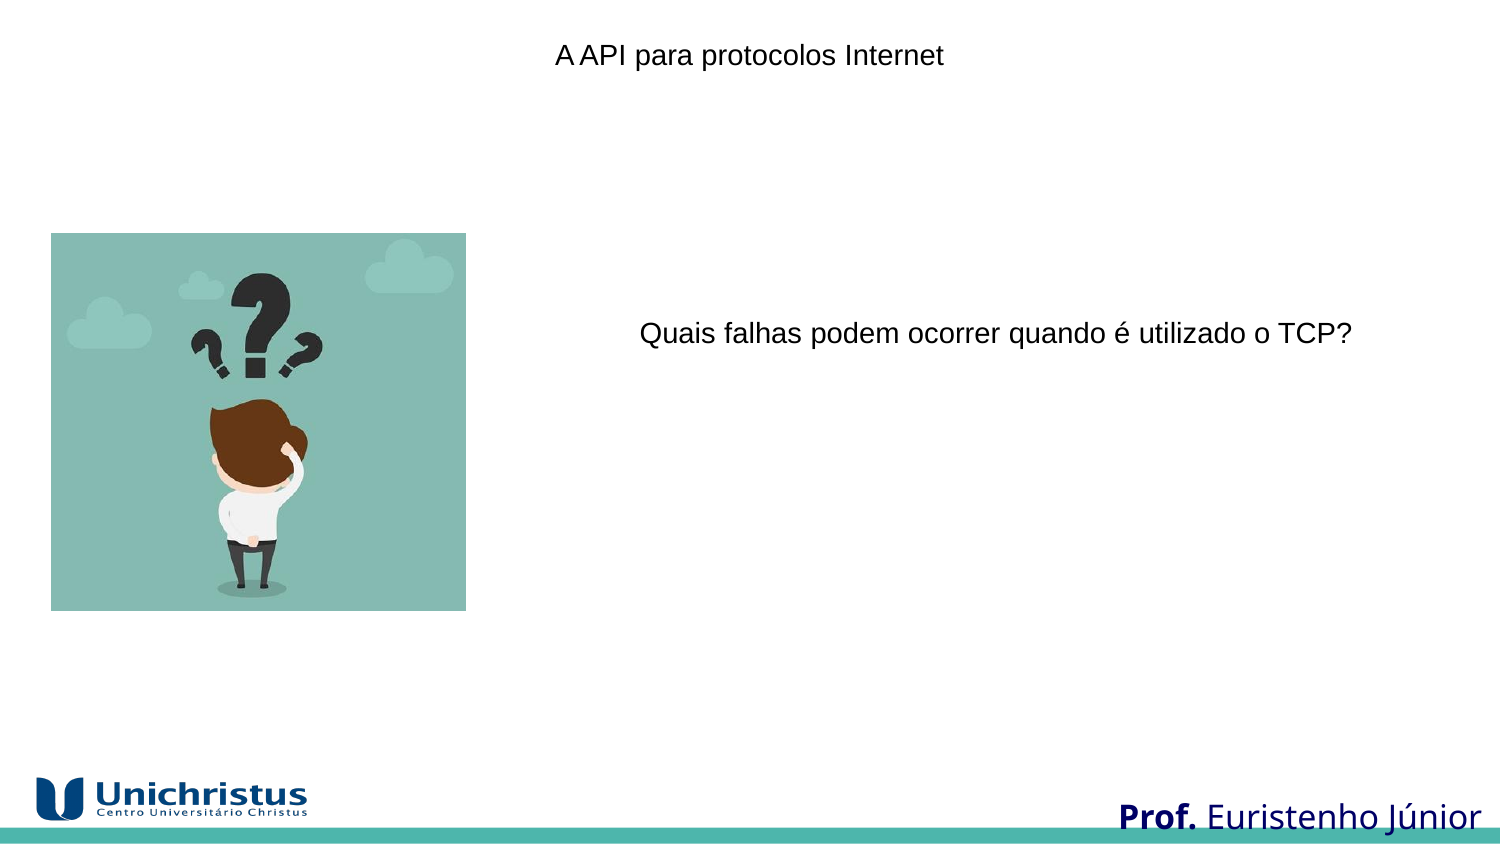

# A API para protocolos Internet
Quais falhas podem ocorrer quando é utilizado o TCP?